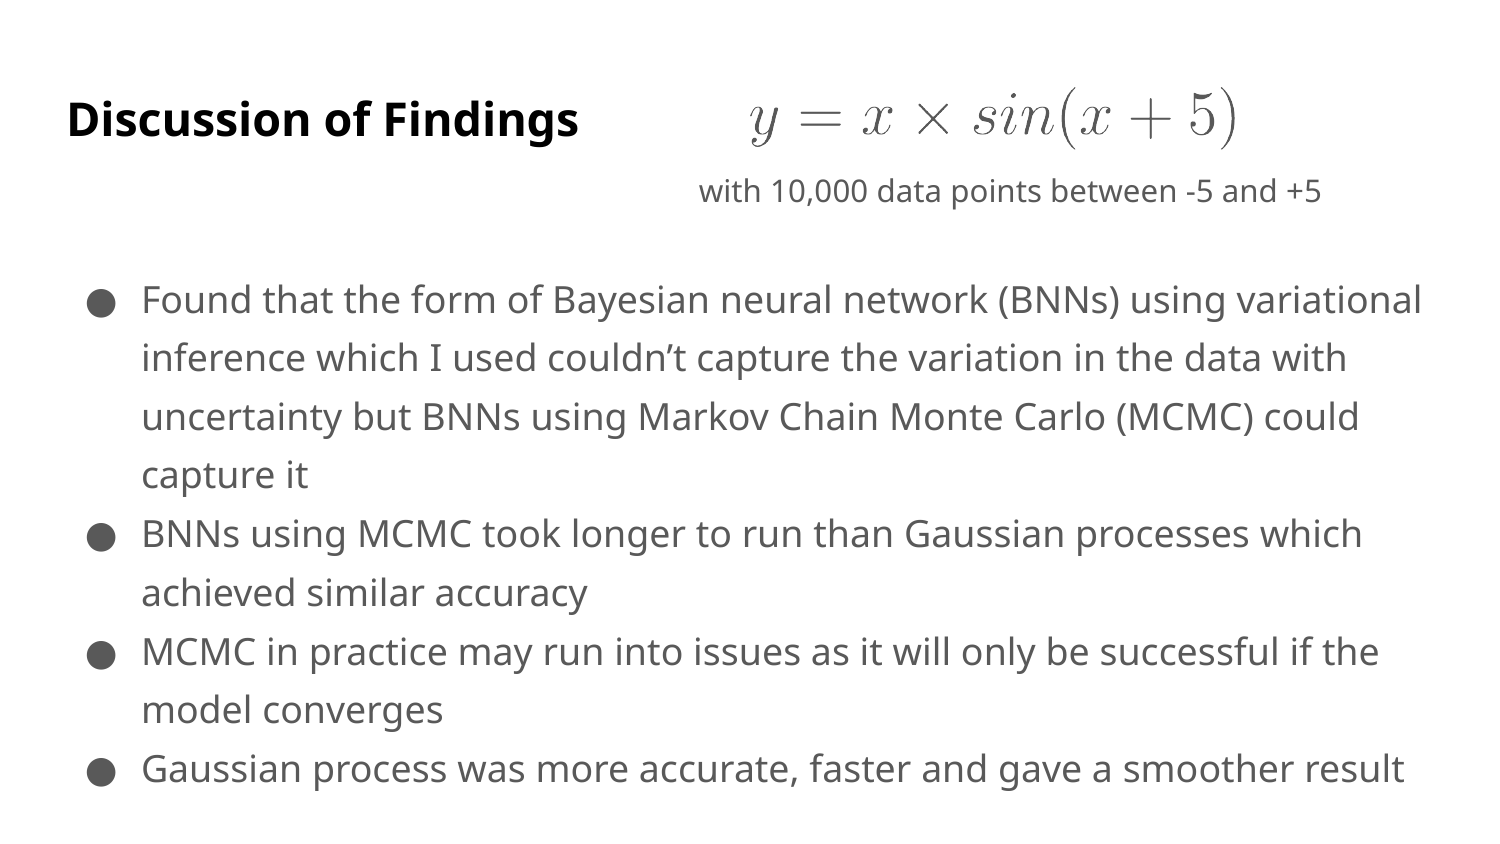

Discussion of Findings
 with 10,000 data points between -5 and +5
# Found that the form of Bayesian neural network (BNNs) using variational inference which I used couldn’t capture the variation in the data with uncertainty but BNNs using Markov Chain Monte Carlo (MCMC) could capture it
BNNs using MCMC took longer to run than Gaussian processes which achieved similar accuracy
MCMC in practice may run into issues as it will only be successful if the model converges
Gaussian process was more accurate, faster and gave a smoother result